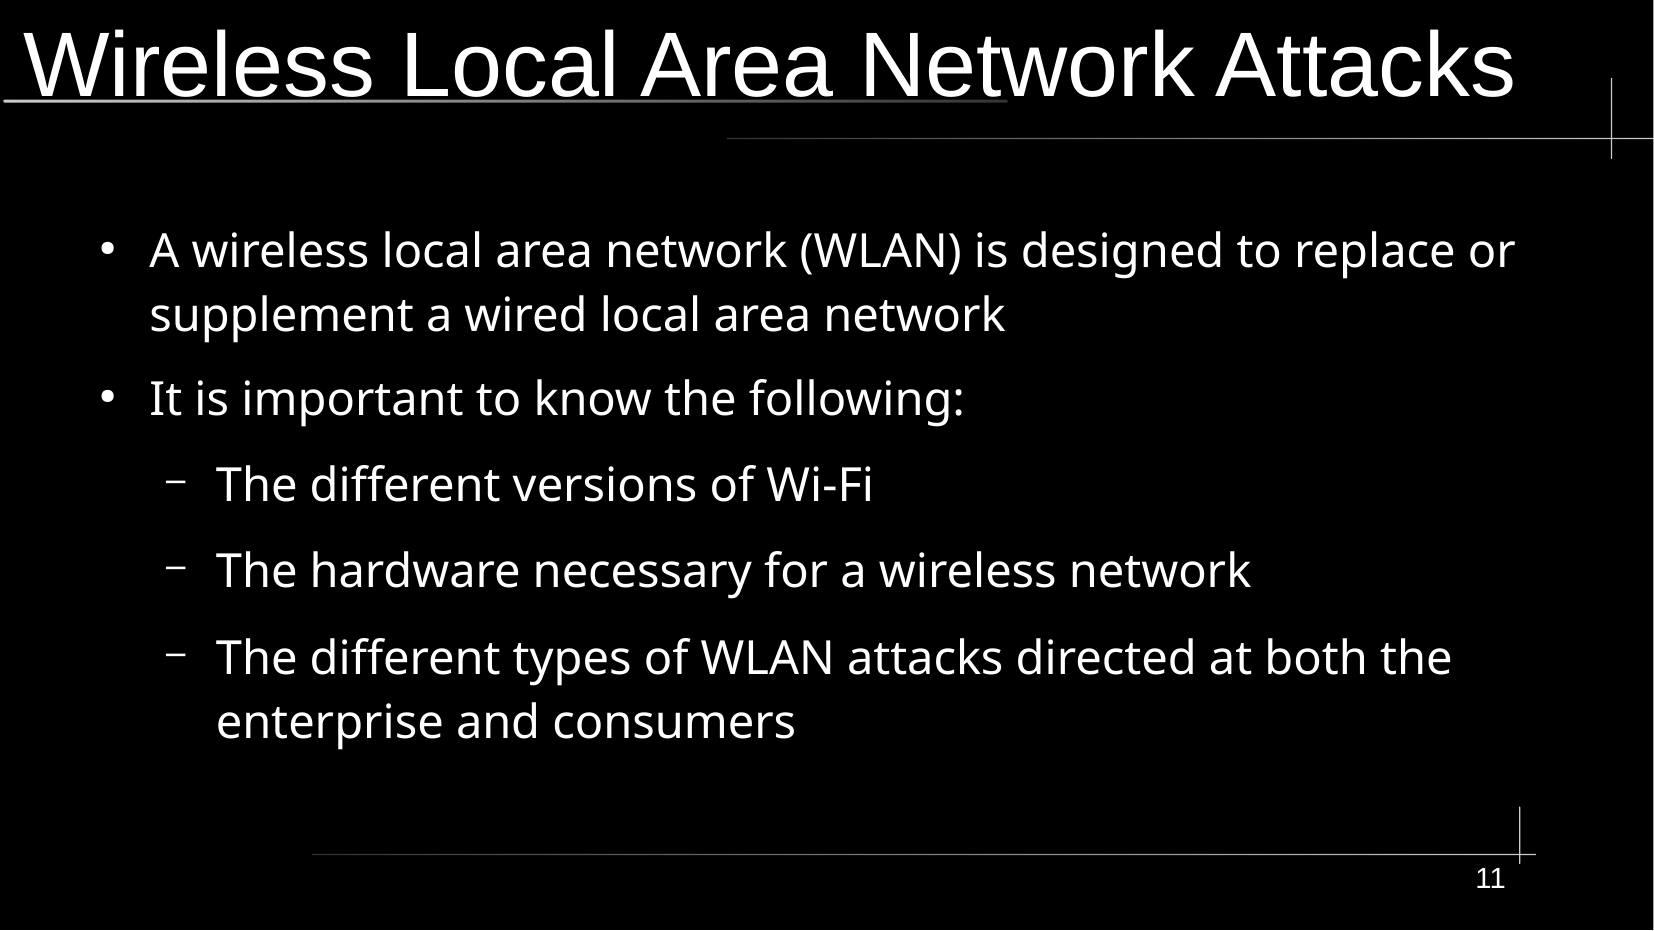

# Wireless Local Area Network Attacks
A wireless local area network (WLAN) is designed to replace or supplement a wired local area network
It is important to know the following:
The different versions of Wi-Fi
The hardware necessary for a wireless network
The different types of WLAN attacks directed at both the enterprise and consumers
11